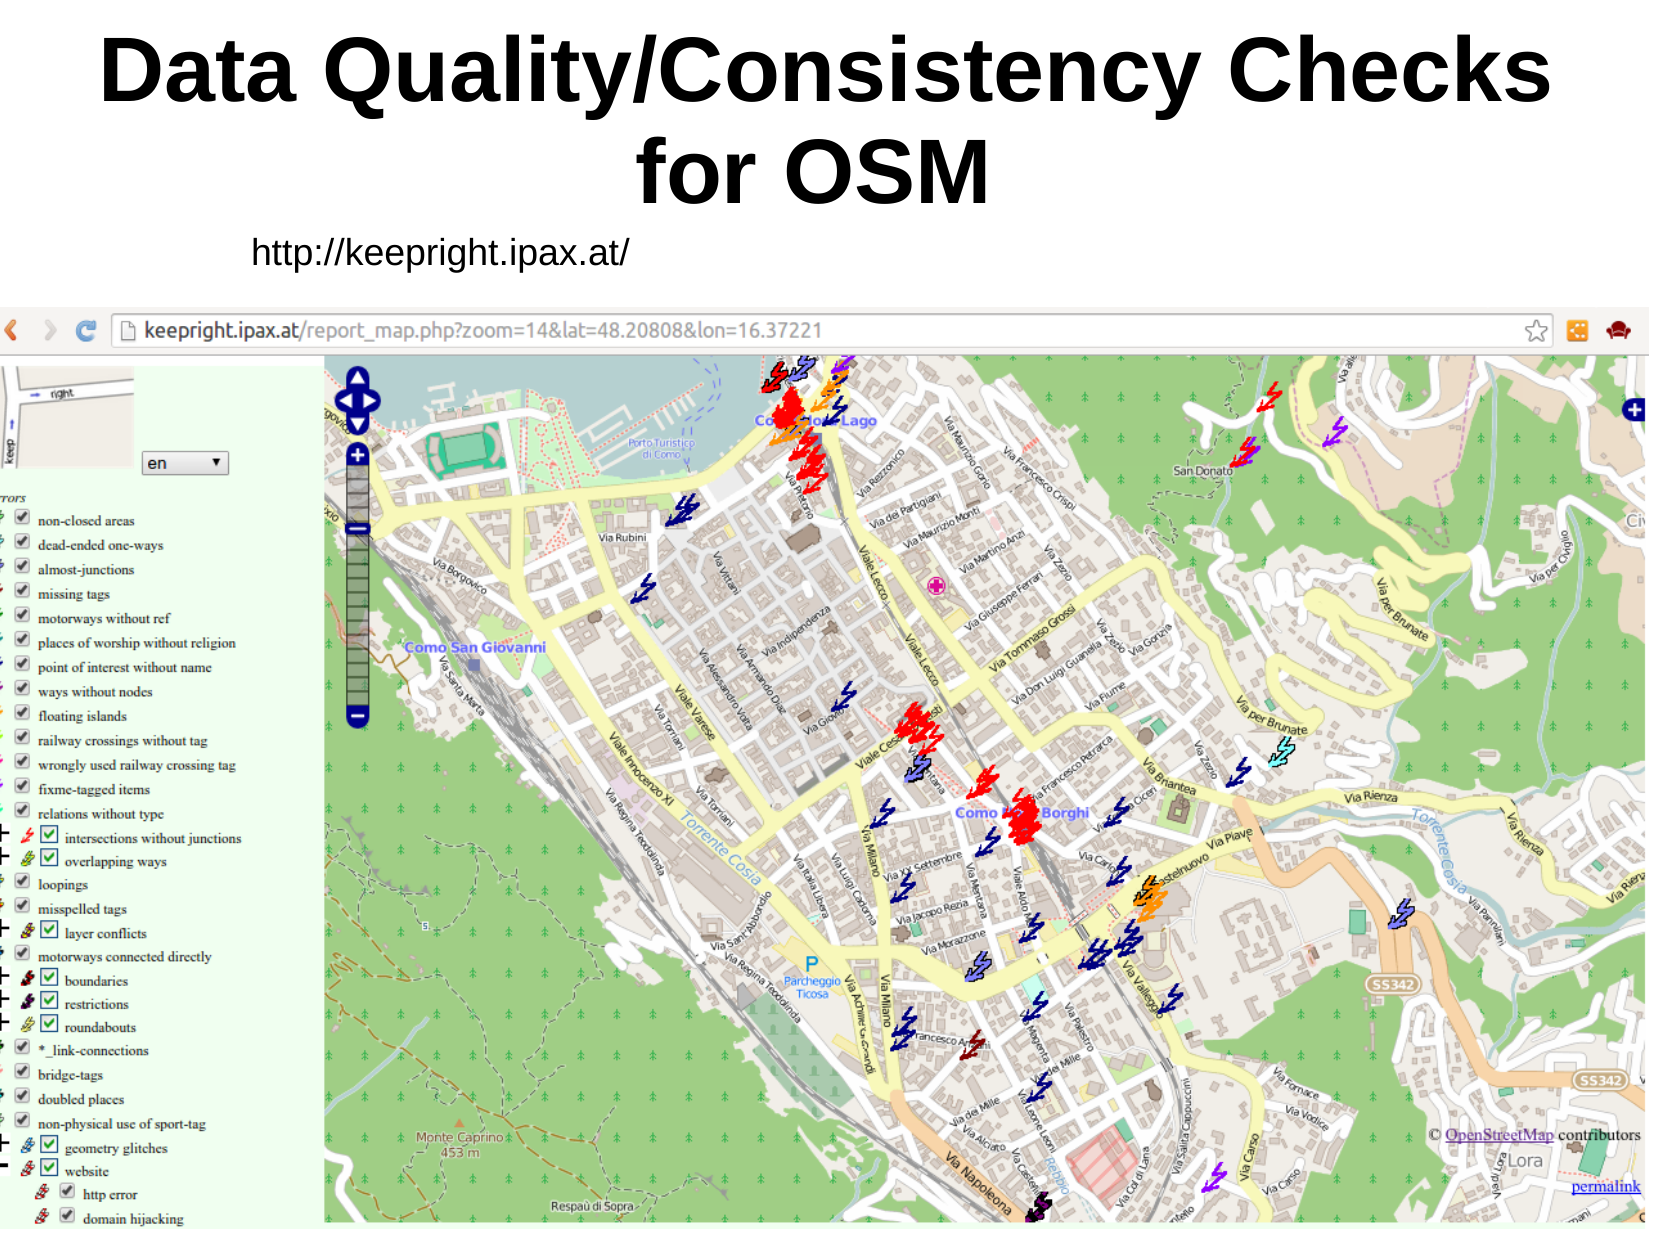

# Data Quality/Consistency Checks for OSM
http://keepright.ipax.at/